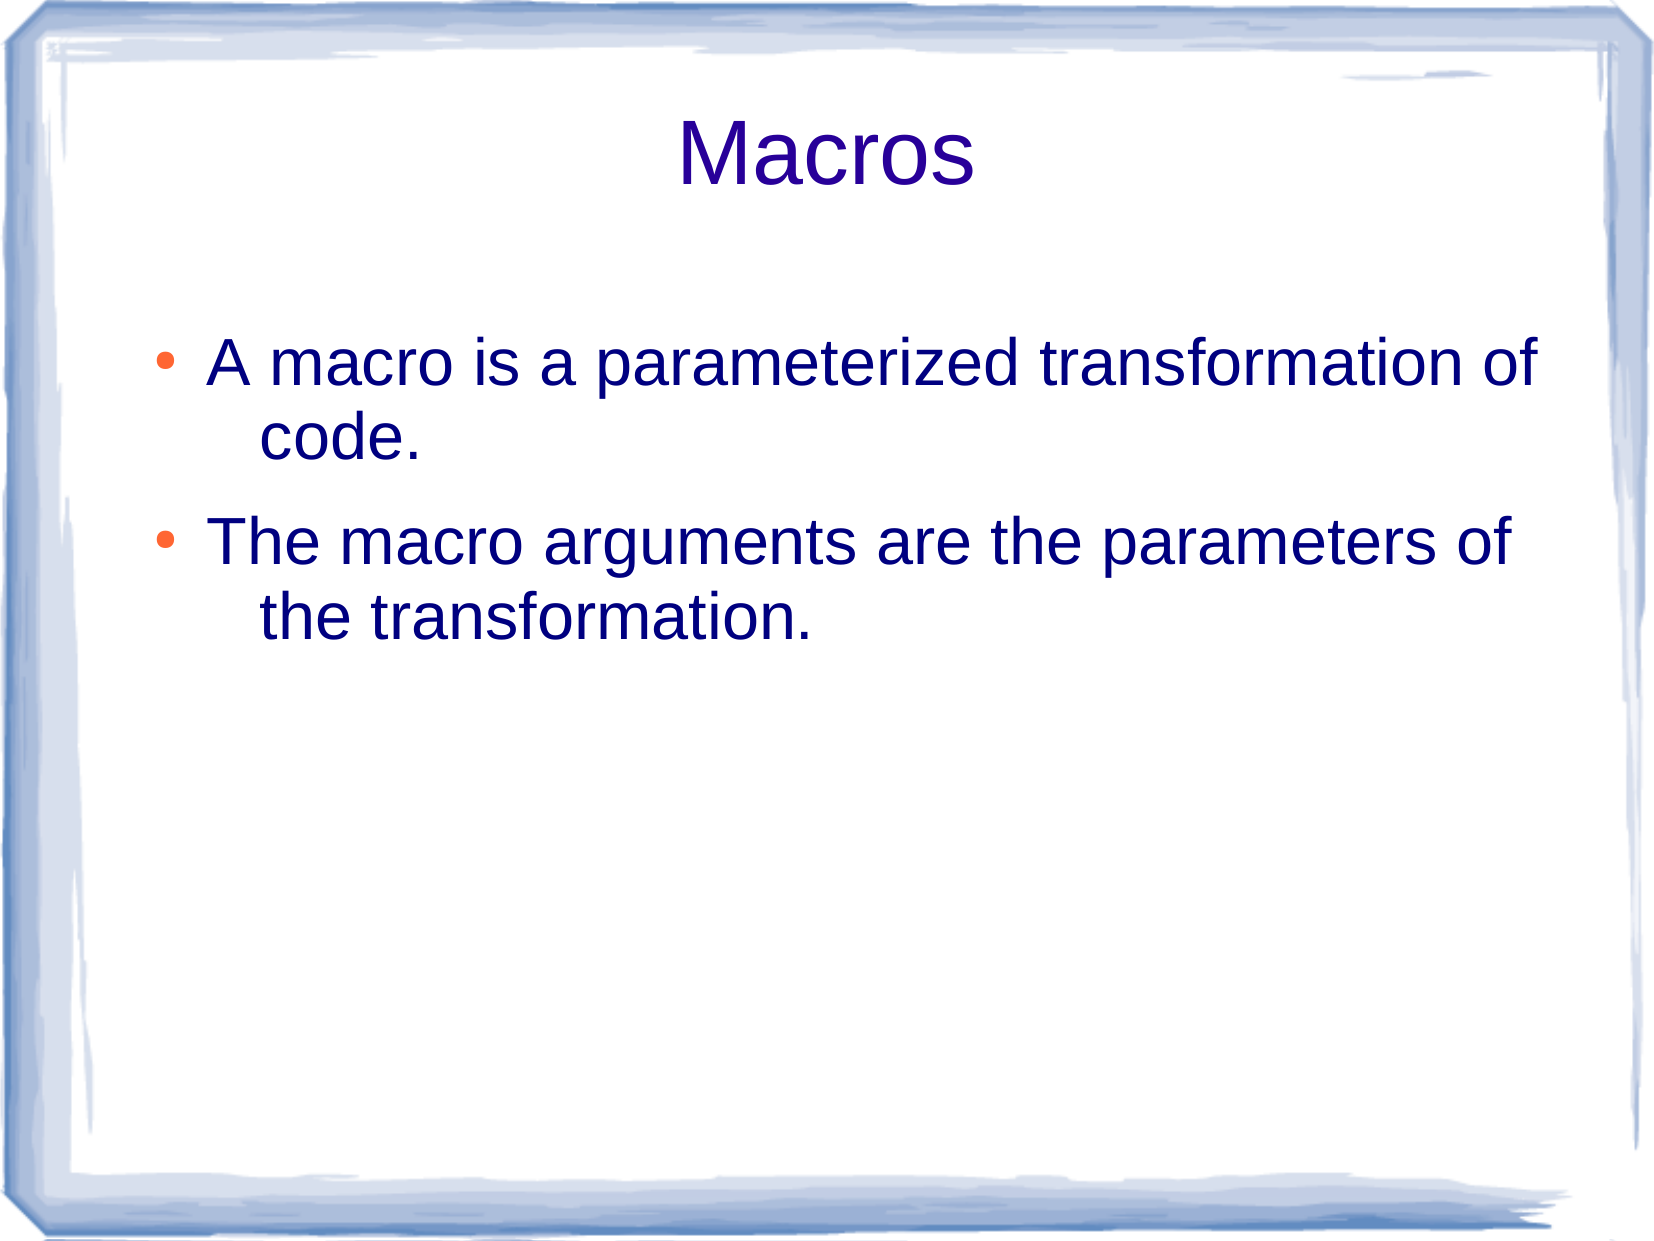

# Macros
A macro is a parameterized transformation of code.
The macro arguments are the parameters of the transformation.